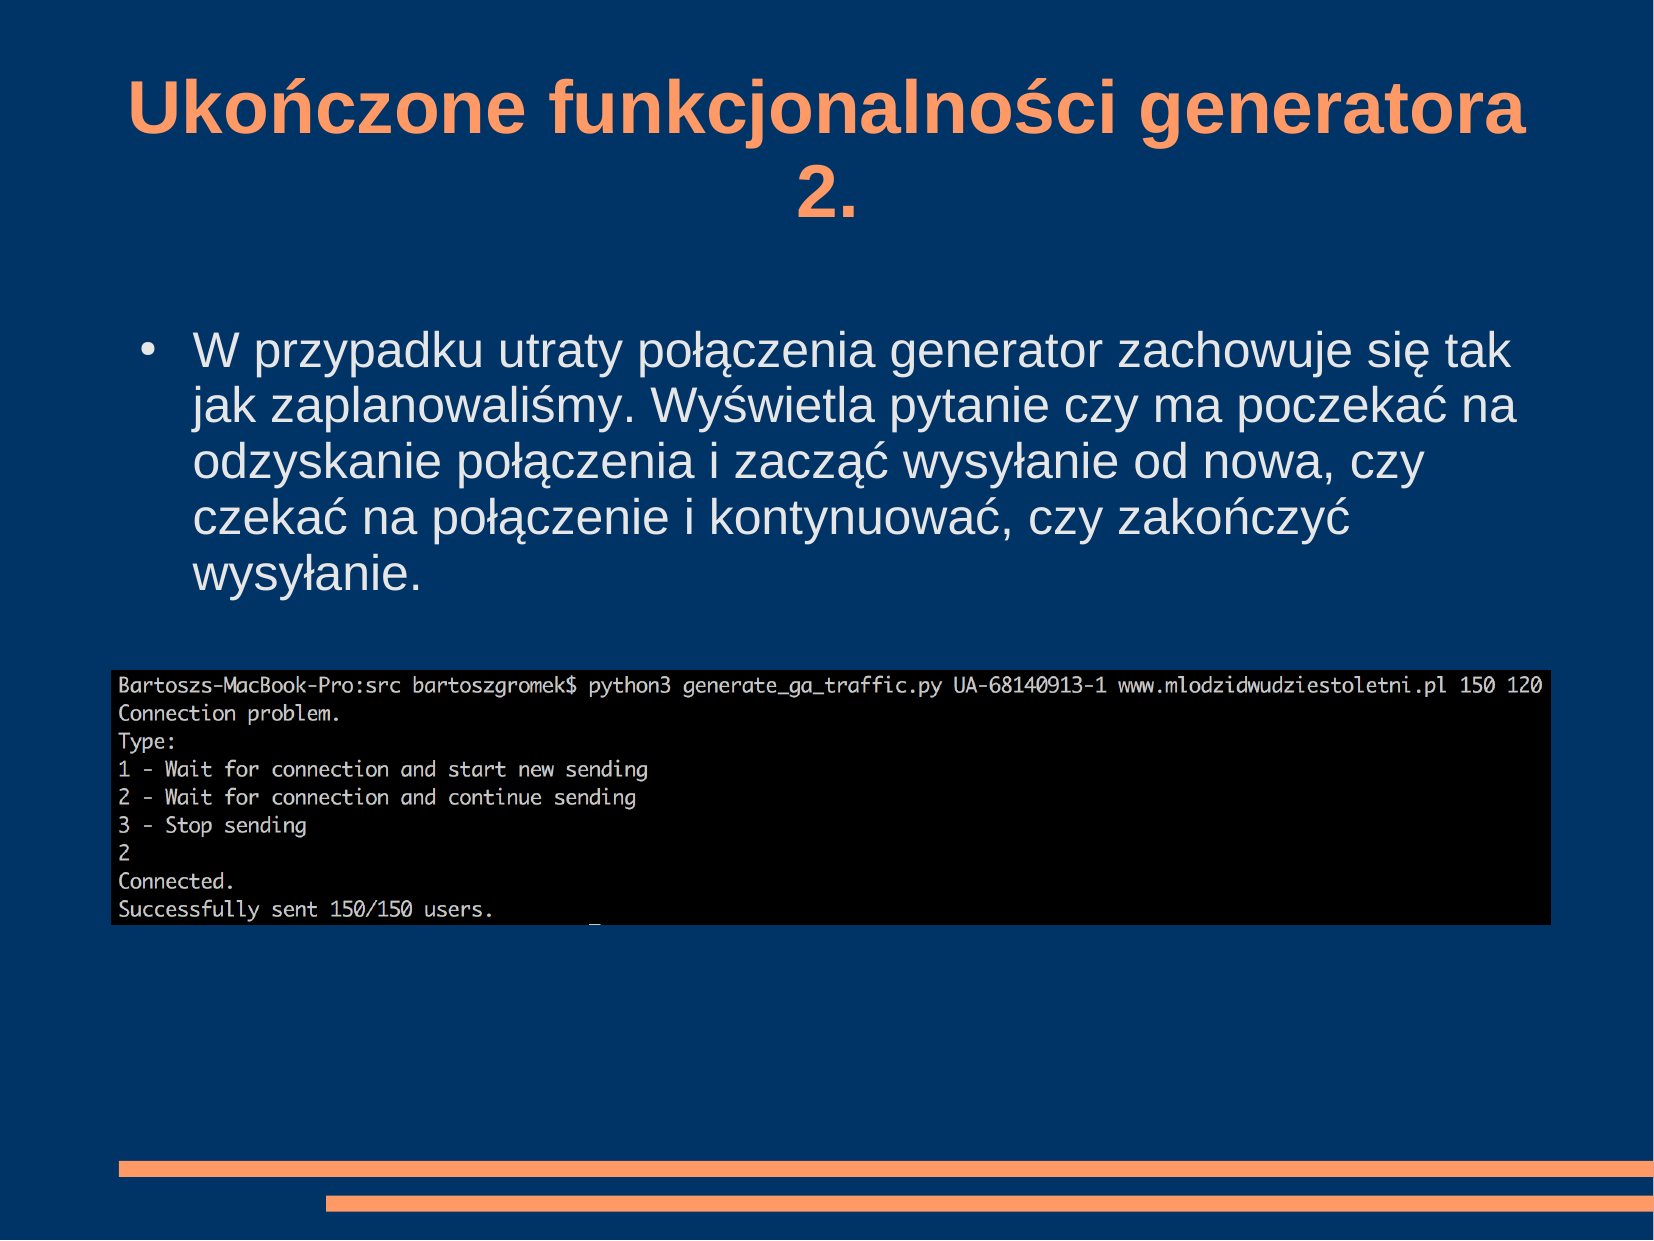

# Ukończone funkcjonalności generatora 2.
W przypadku utraty połączenia generator zachowuje się tak jak zaplanowaliśmy. Wyświetla pytanie czy ma poczekać na odzyskanie połączenia i zacząć wysyłanie od nowa, czy czekać na połączenie i kontynuować, czy zakończyć wysyłanie.